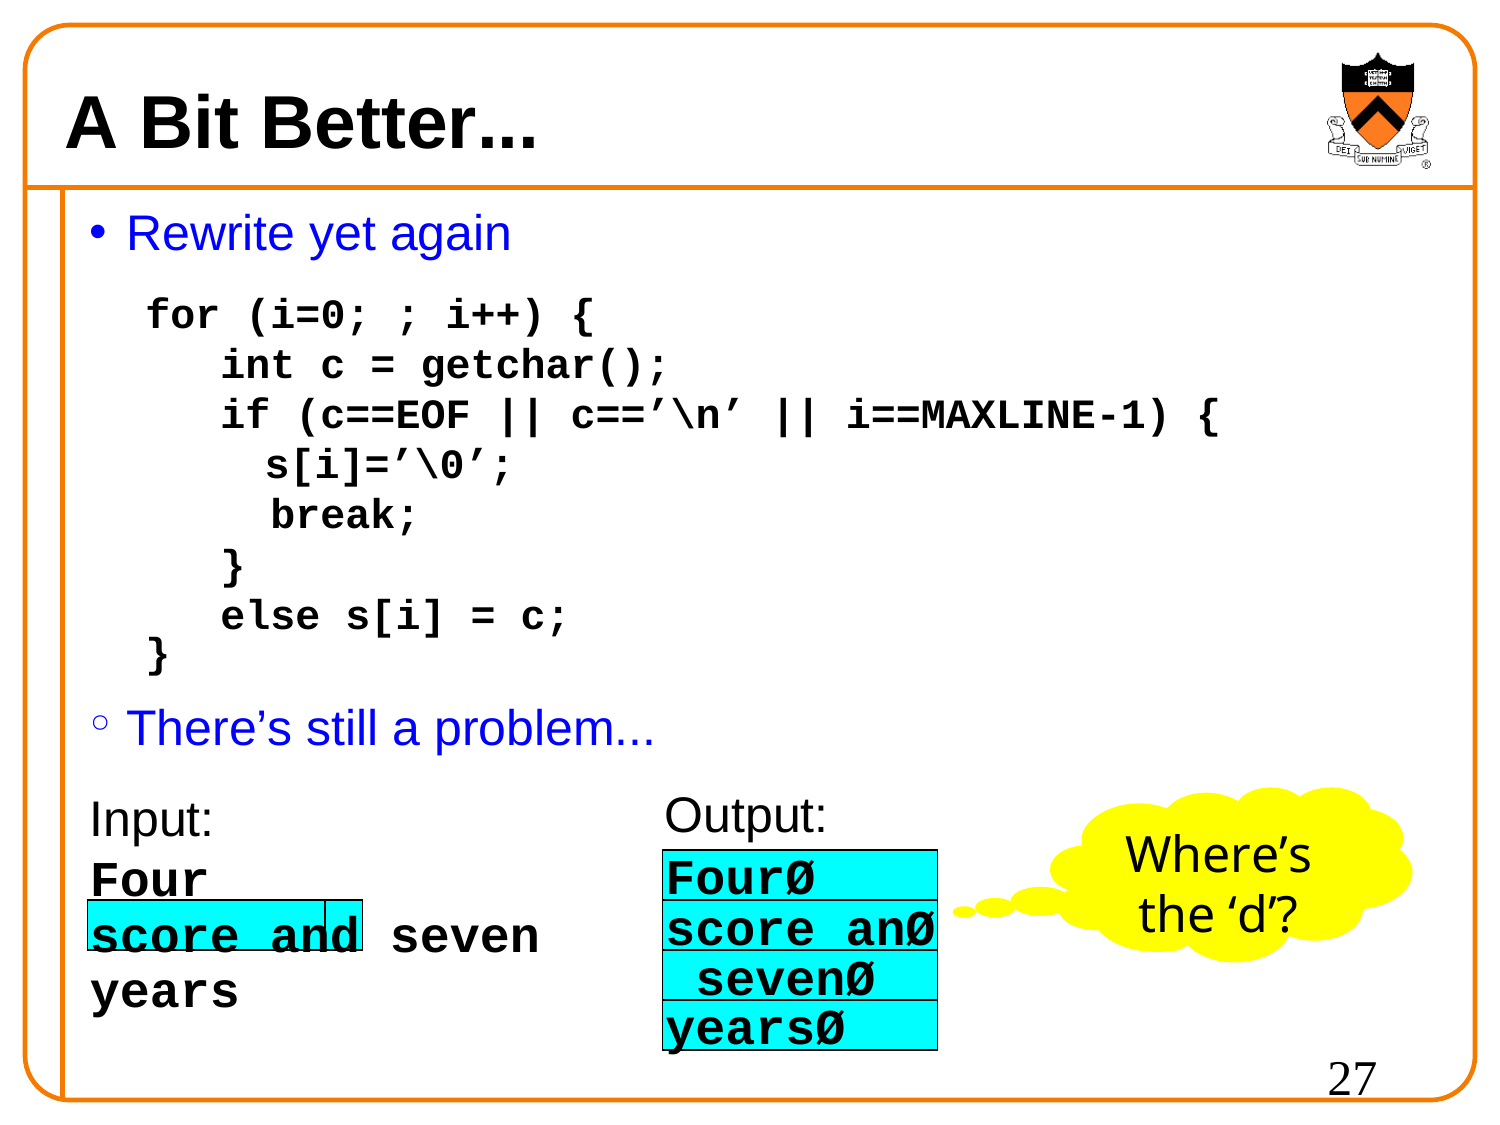

# A Bit Better...
Rewrite yet again
for (i=0; ; i++) {
 int c = getchar();
 if (c==EOF || c==’\n’ || i==MAXLINE-1) {
		 s[i]=’\0’;
 break;
 }
 else s[i] = c;
}
There’s still a problem...
Input:
Four
score and seven
years
Output:
Where’s the ‘d’?
FourØ
score anØ
 sevenØ
yearsØ
27